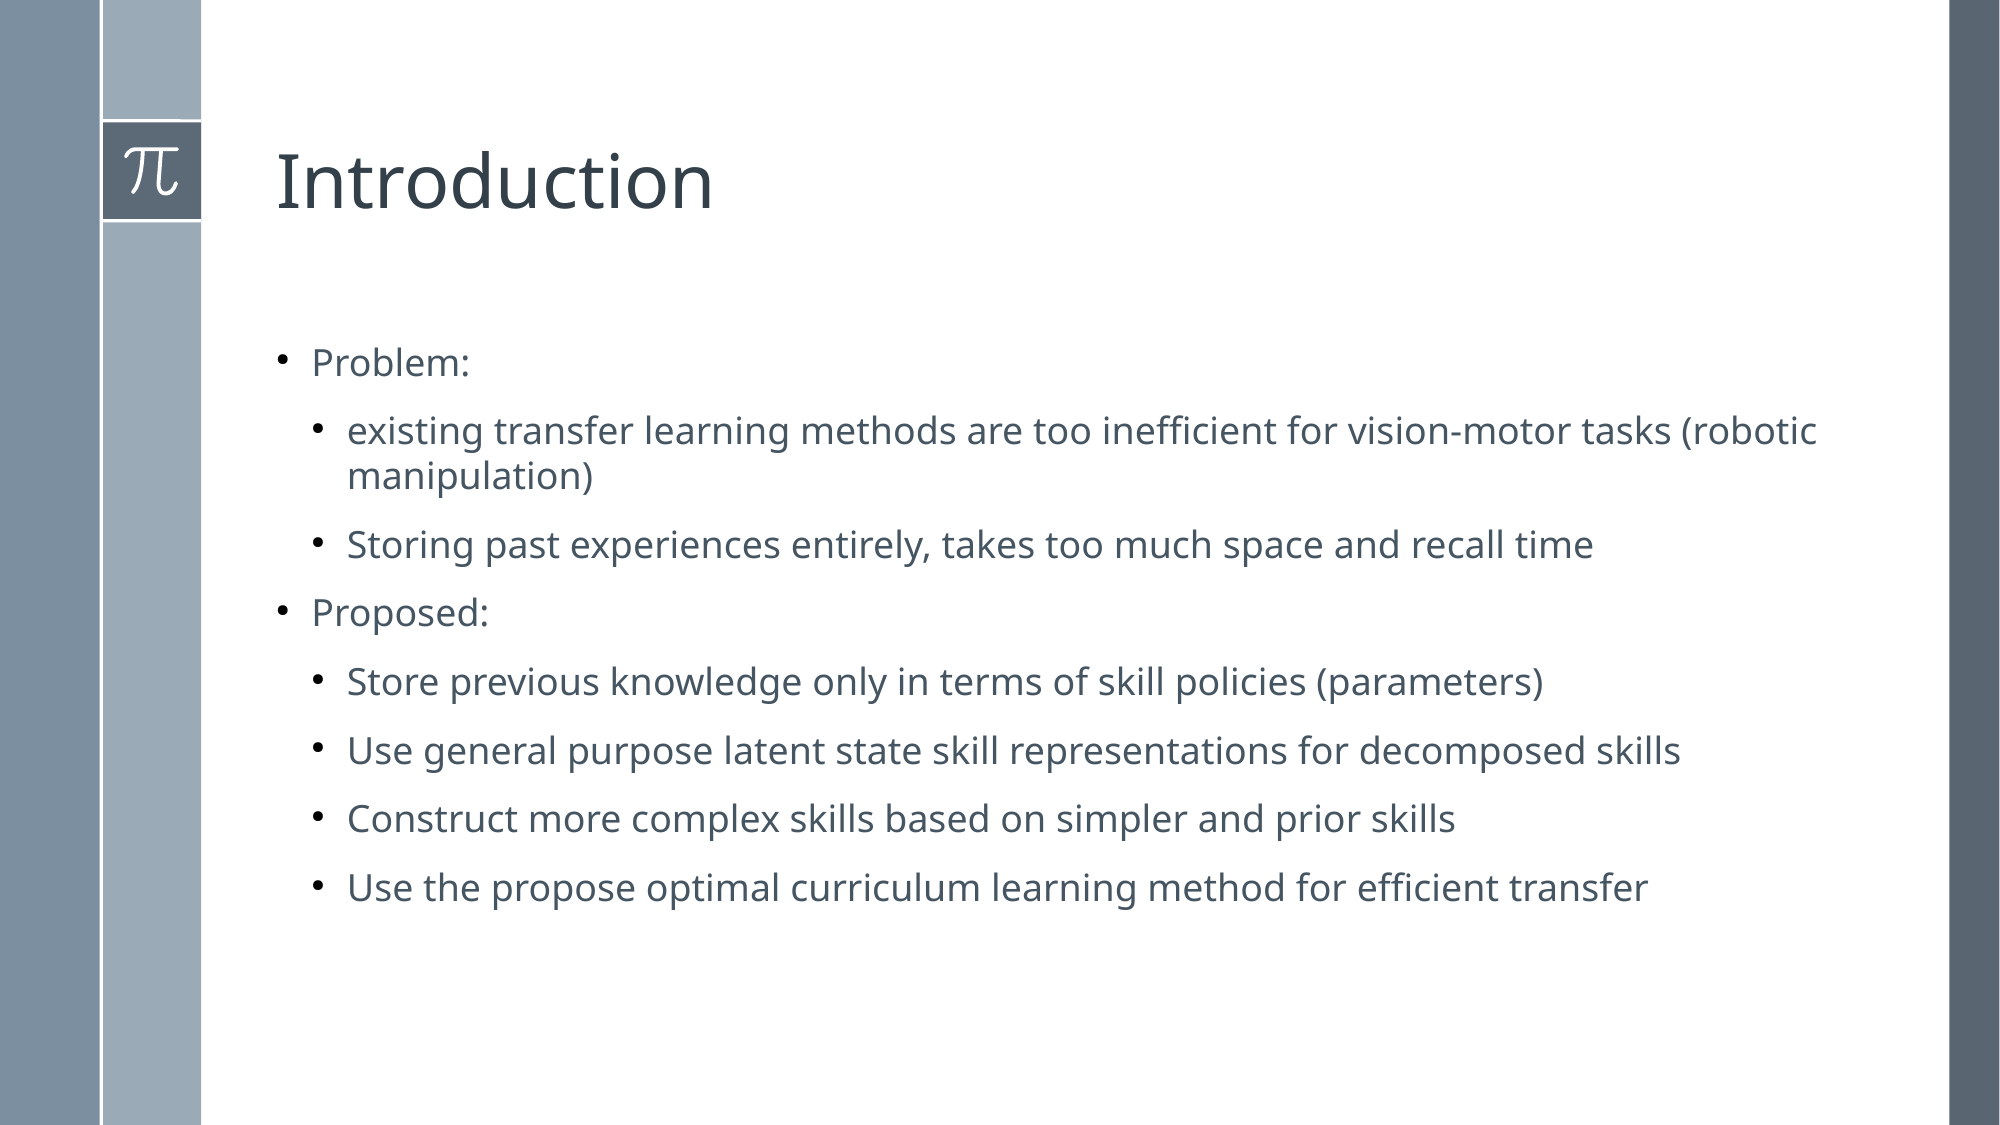

Introduction
Problem:
existing transfer learning methods are too inefficient for vision-motor tasks (robotic manipulation)
Storing past experiences entirely, takes too much space and recall time
Proposed:
Store previous knowledge only in terms of skill policies (parameters)
Use general purpose latent state skill representations for decomposed skills
Construct more complex skills based on simpler and prior skills
Use the propose optimal curriculum learning method for efficient transfer